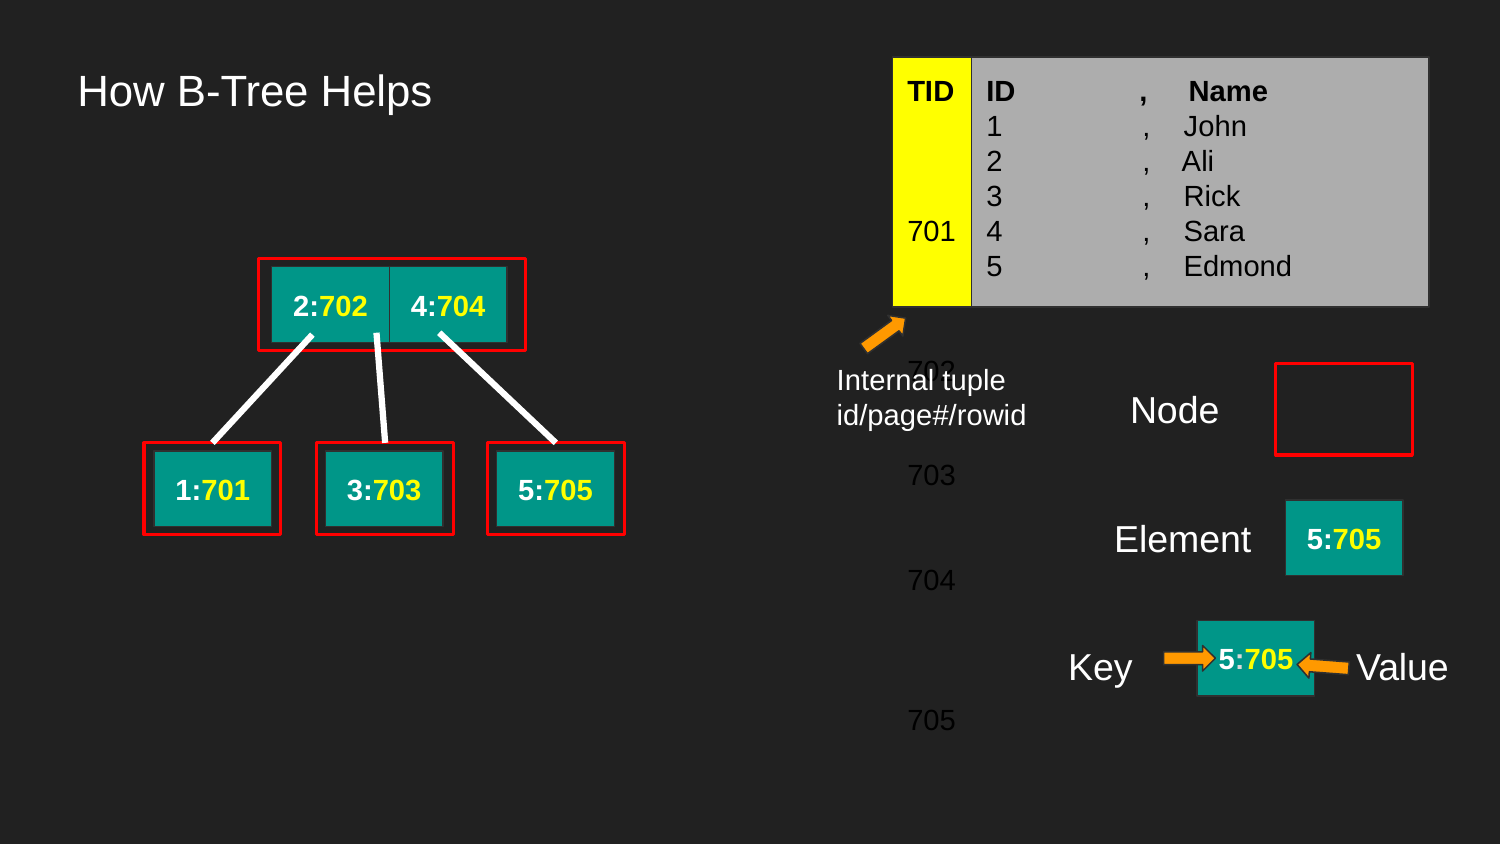

How B-Tree Helps
TID
701
702
703
704
705
ID , Name
1 , John
2 , Ali
3 , Rick
4 , Sara
5 , Edmond
2:702
4:704
Internal tuple id/page#/rowid
Node
1:701
3:703
5:705
Element
5:705
5:705
Key
Value